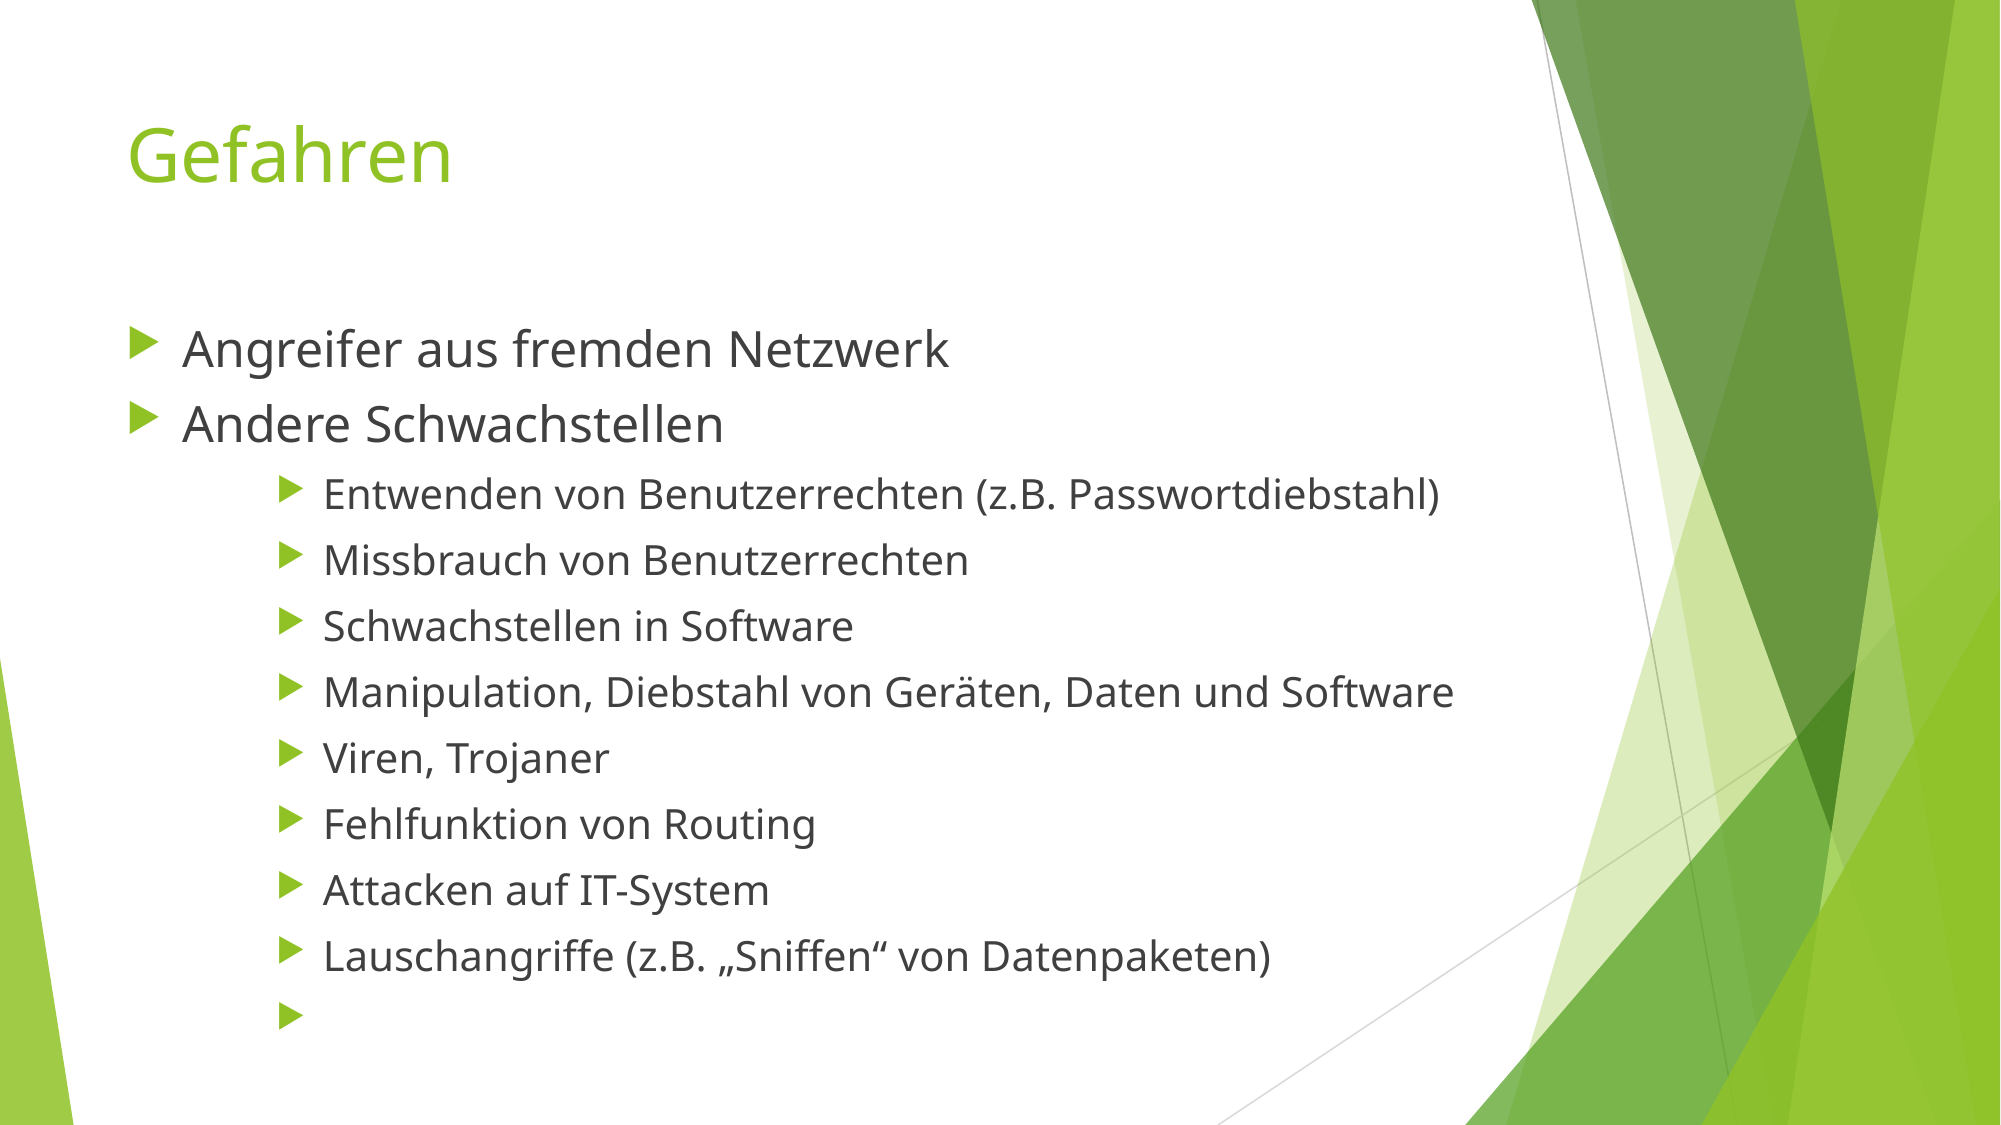

# Gefahren
Angreifer aus fremden Netzwerk
Andere Schwachstellen
Entwenden von Benutzerrechten (z.B. Passwortdiebstahl)
Missbrauch von Benutzerrechten
Schwachstellen in Software
Manipulation, Diebstahl von Geräten, Daten und Software
Viren, Trojaner
Fehlfunktion von Routing
Attacken auf IT-System
Lauschangriffe (z.B. „Sniffen“ von Datenpaketen)